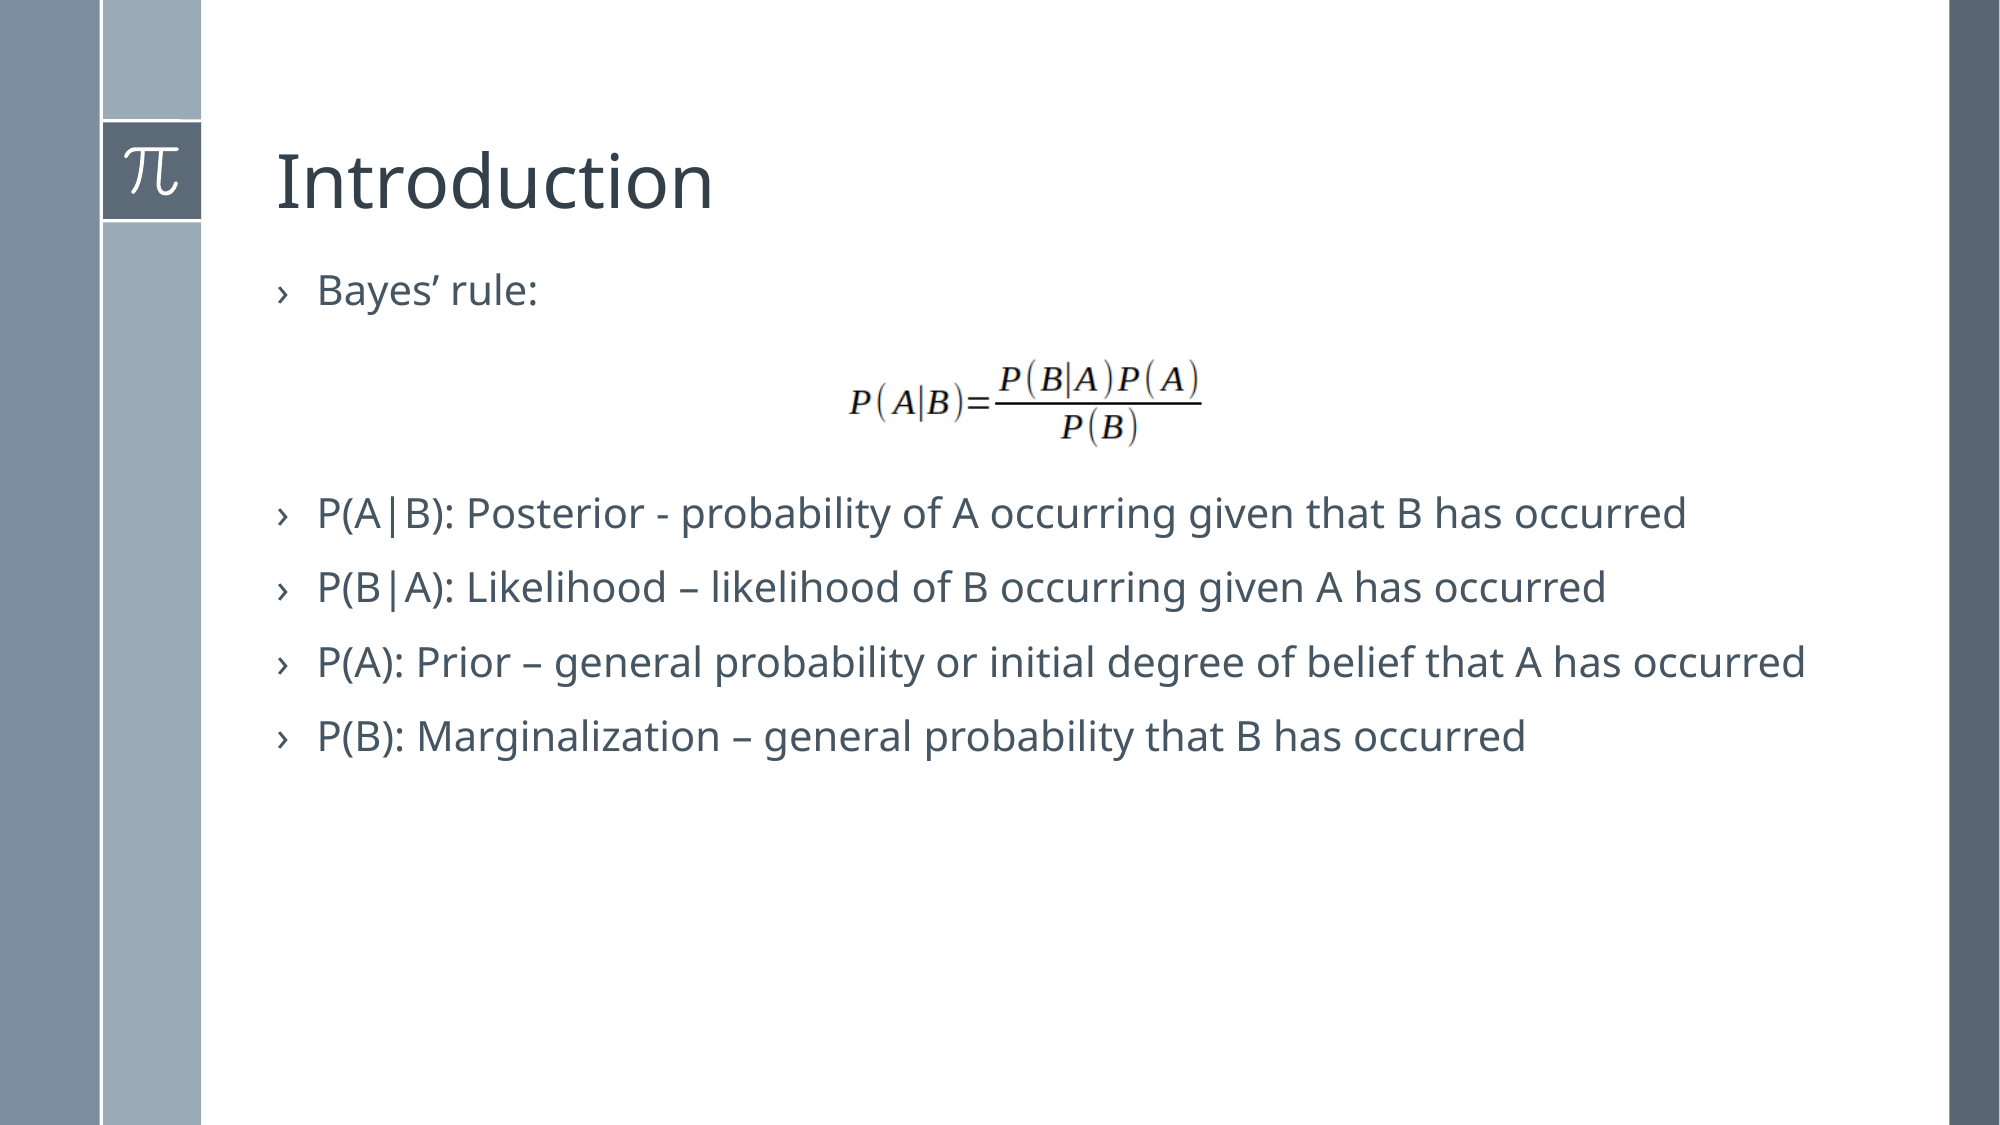

Introduction
Bayes’ rule:
P(A|B): Posterior - probability of A occurring given that B has occurred
P(B|A): Likelihood – likelihood of B occurring given A has occurred
P(A): Prior – general probability or initial degree of belief that A has occurred
P(B): Marginalization – general probability that B has occurred